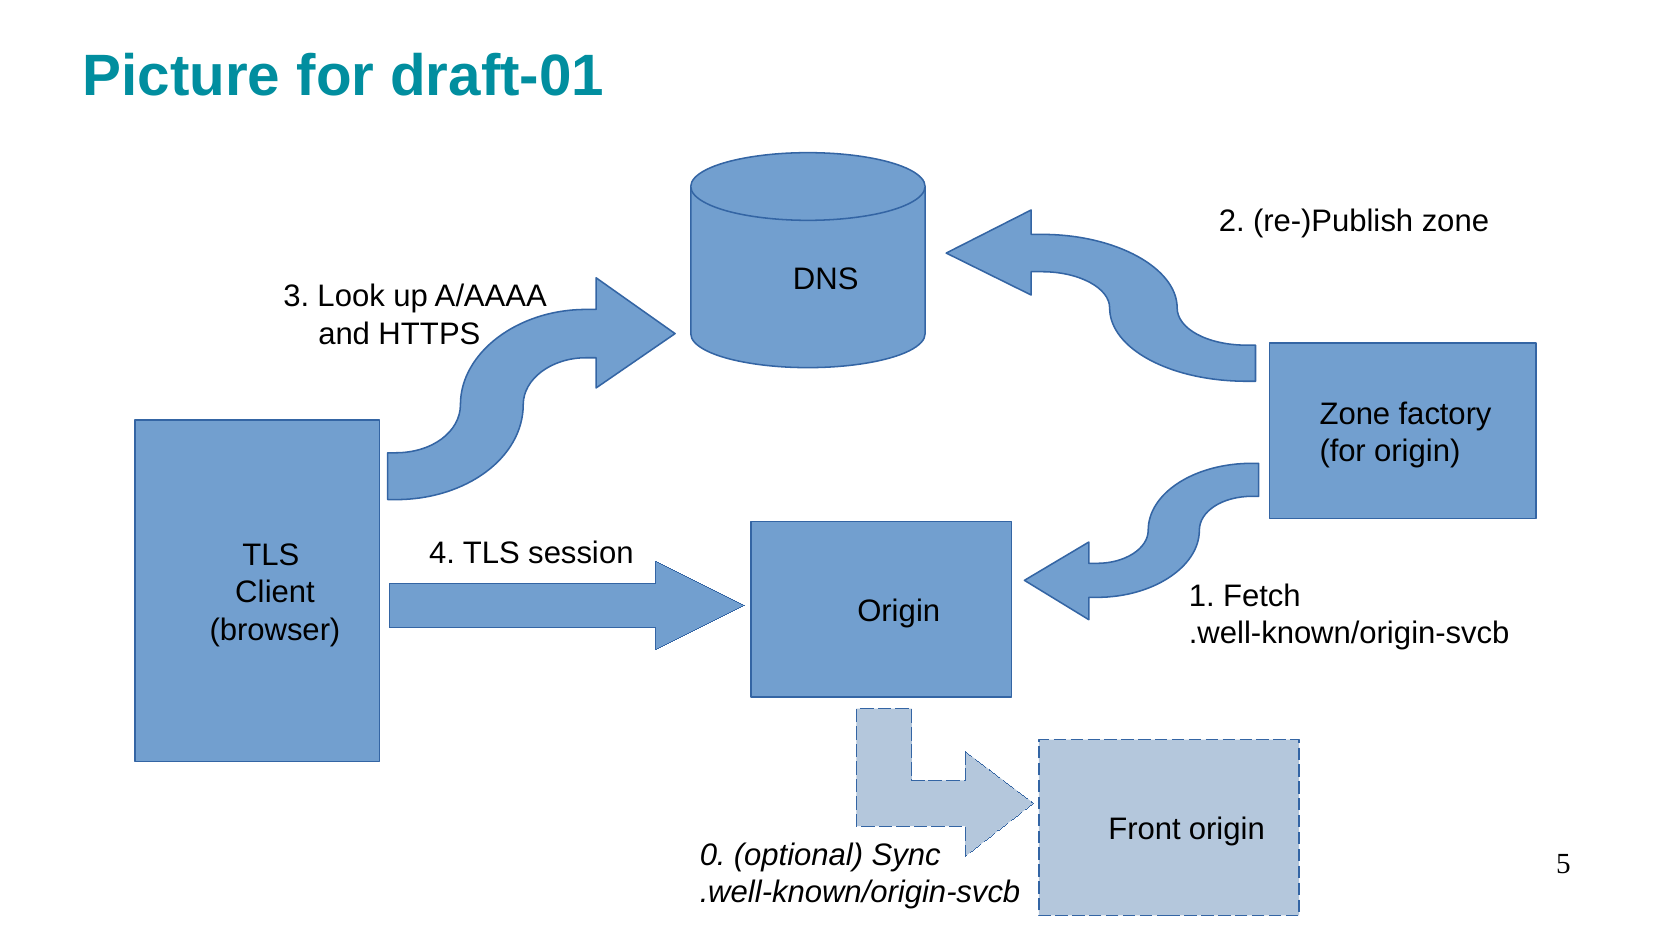

Picture for draft-01
DNS
2. (re-)Publish zone
3. Look up A/AAAA
and HTTPS
Zone factory
(for origin)
TLS
Client
(browser)
Origin
4. TLS session
1. Fetch
.well-known/origin-svcb
Front origin
0. (optional) Sync
.well-known/origin-svcb
5